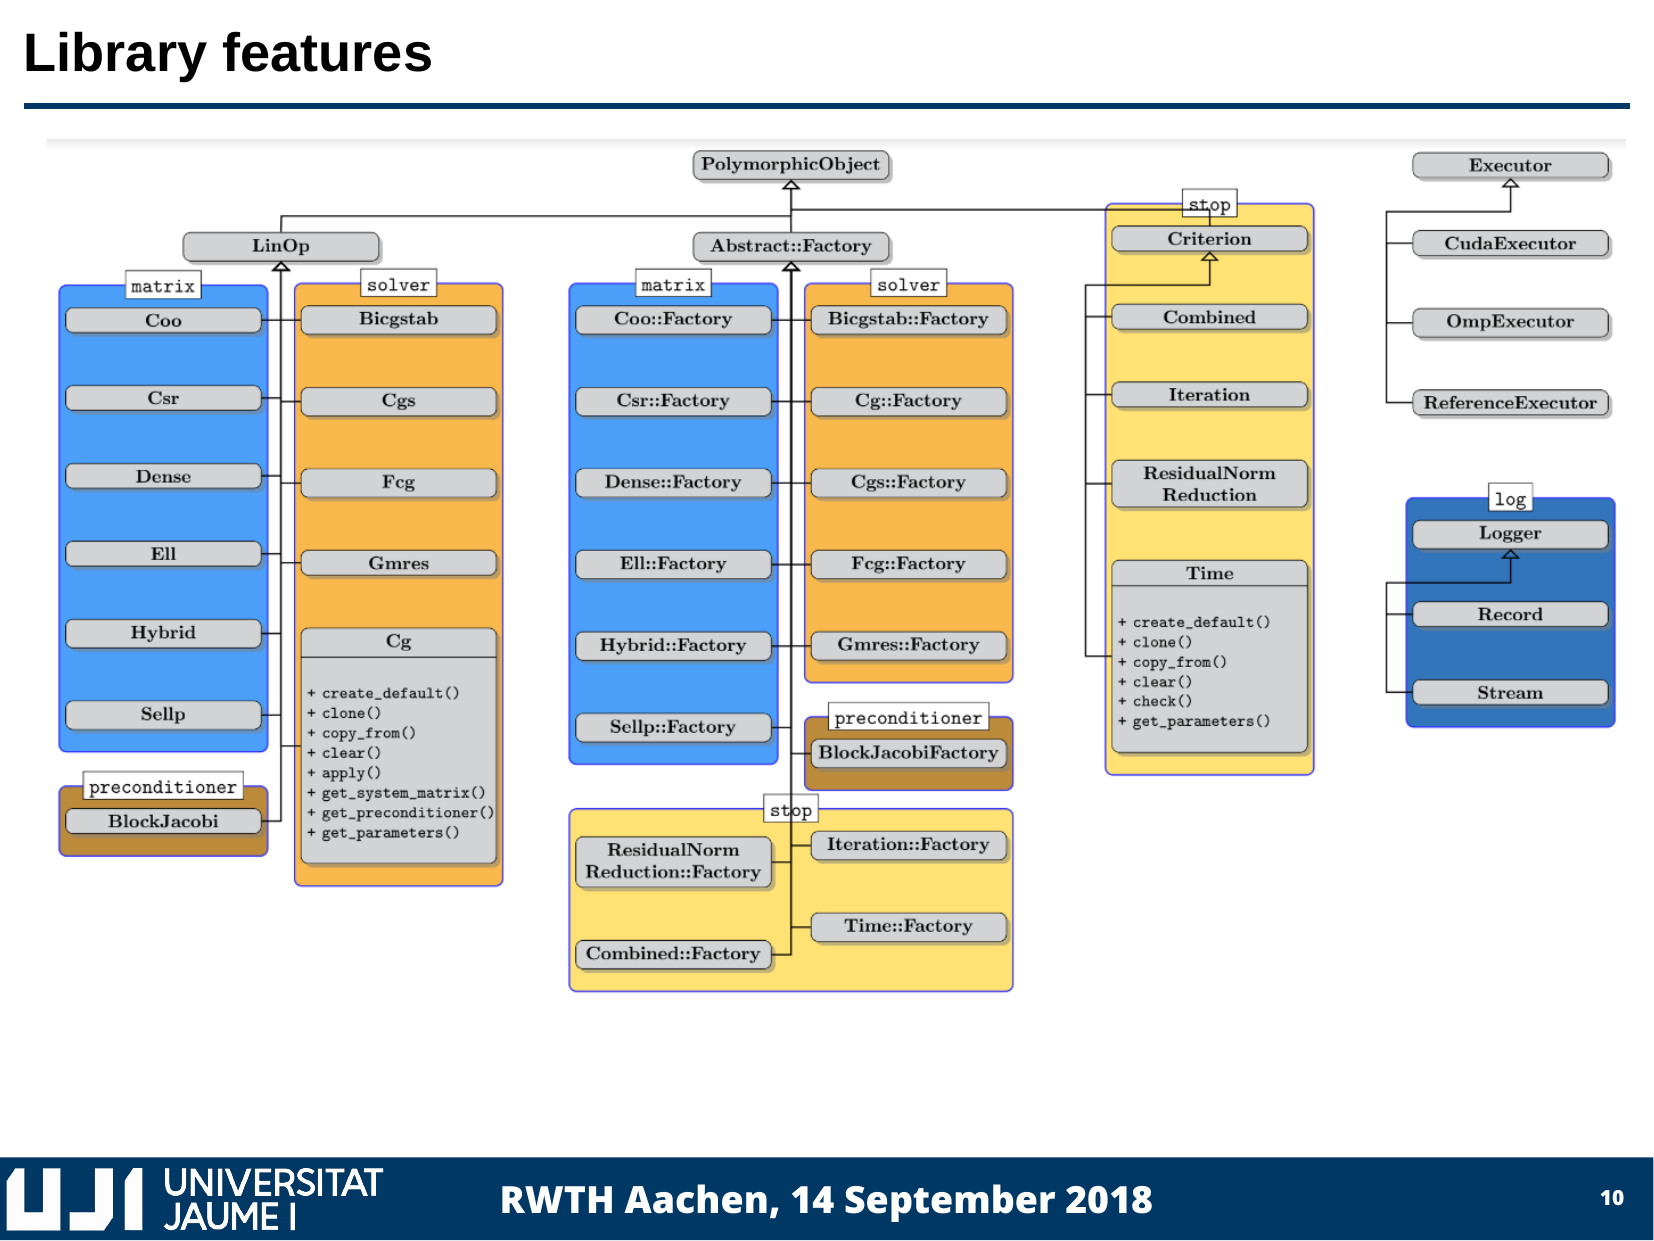

# Library features
RWTH Aachen, 14 September 2018
10